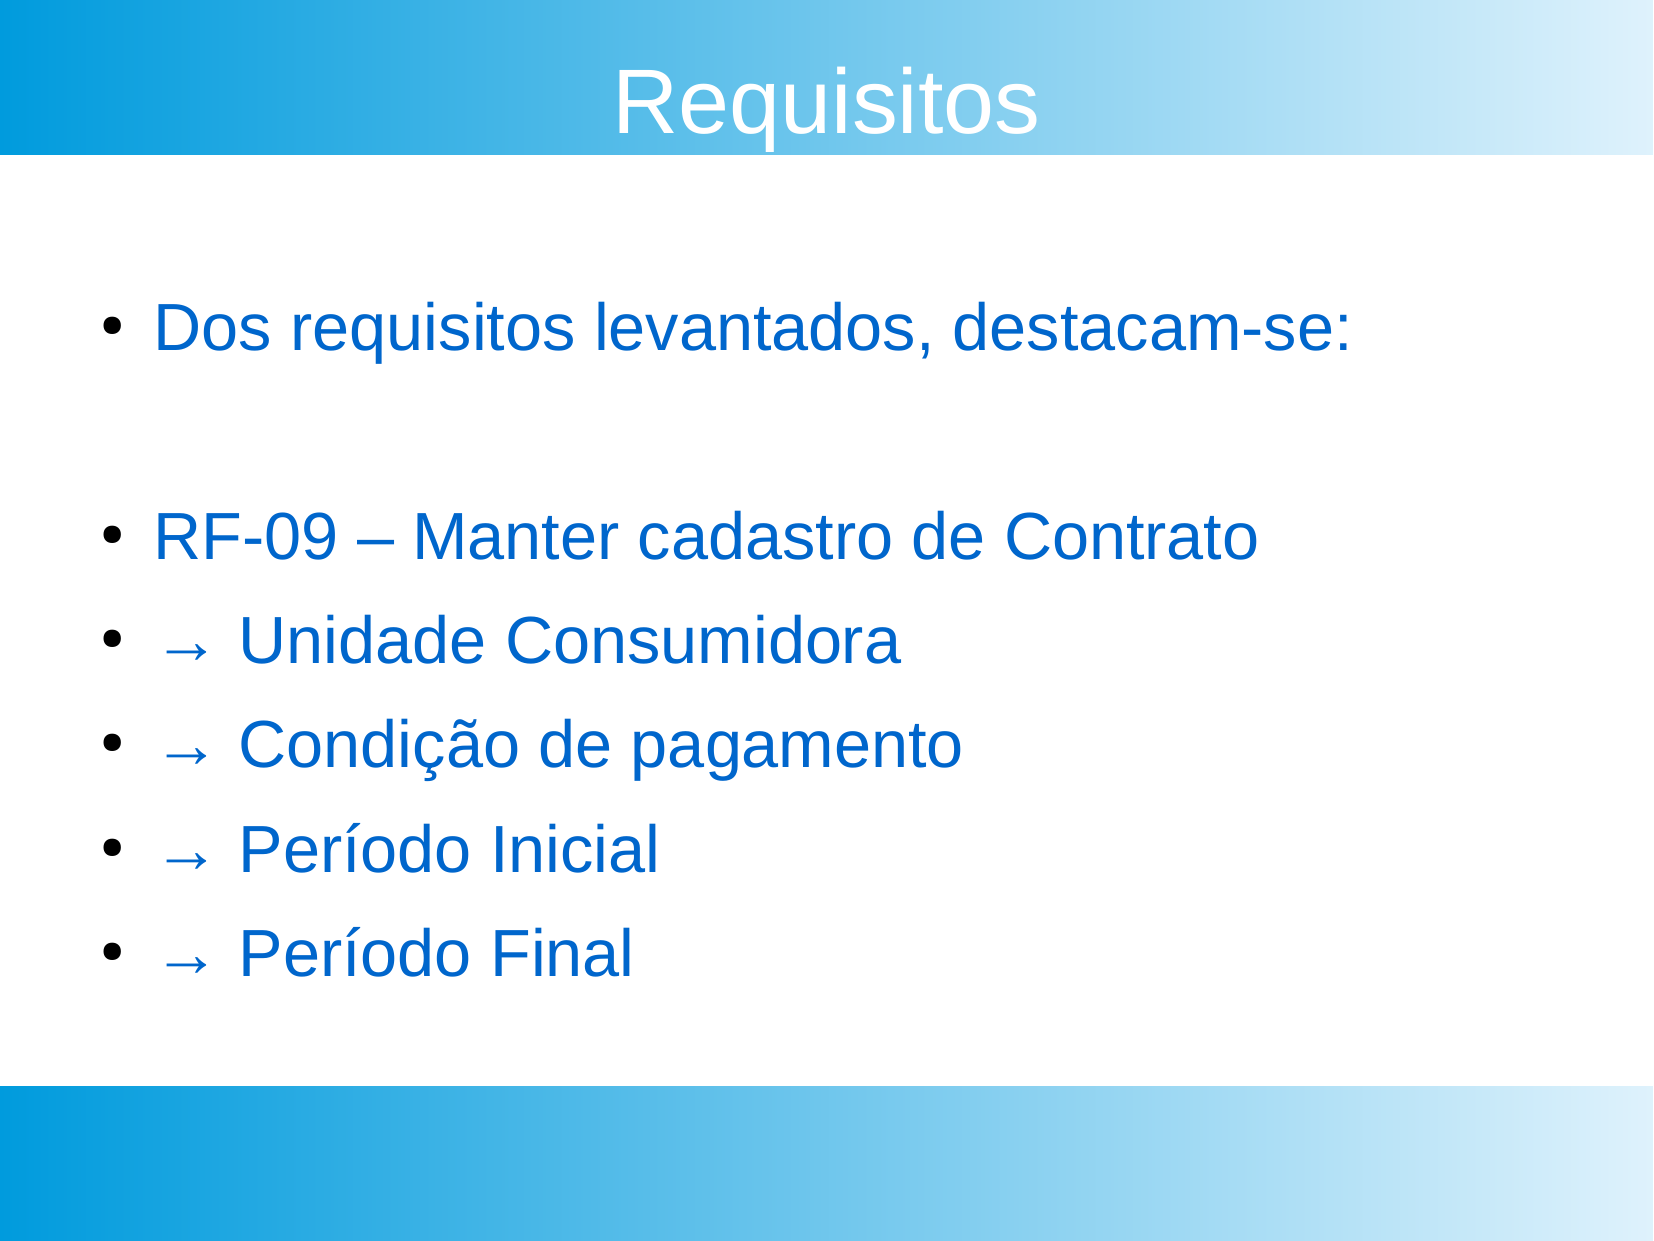

# Requisitos
Dos requisitos levantados, destacam-se:
RF-09 – Manter cadastro de Contrato
→ Unidade Consumidora
→ Condição de pagamento
→ Período Inicial
→ Período Final